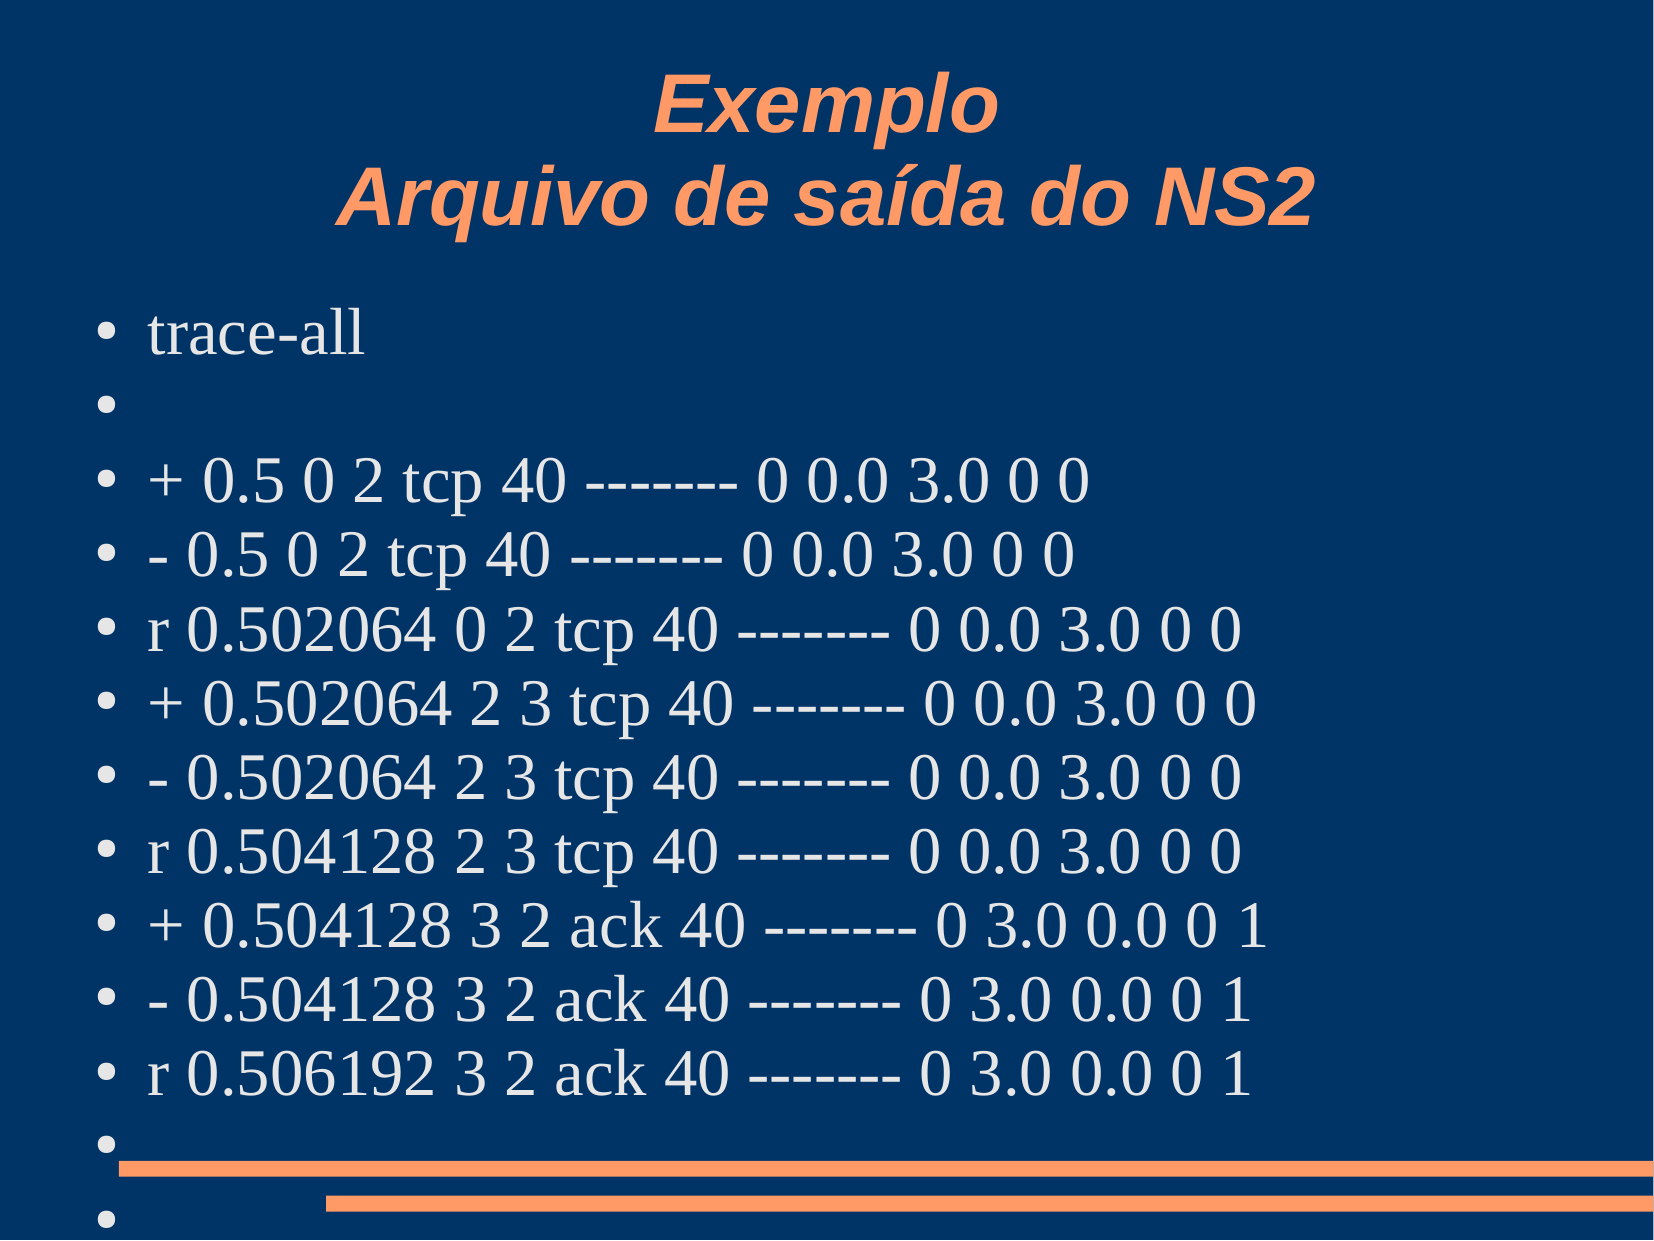

# Exemplo Arquivo de saída do NS2
trace-all
+ 0.5 0 2 tcp 40 ------- 0 0.0 3.0 0 0
- 0.5 0 2 tcp 40 ------- 0 0.0 3.0 0 0
r 0.502064 0 2 tcp 40 ------- 0 0.0 3.0 0 0
+ 0.502064 2 3 tcp 40 ------- 0 0.0 3.0 0 0
- 0.502064 2 3 tcp 40 ------- 0 0.0 3.0 0 0
r 0.504128 2 3 tcp 40 ------- 0 0.0 3.0 0 0
+ 0.504128 3 2 ack 40 ------- 0 3.0 0.0 0 1
- 0.504128 3 2 ack 40 ------- 0 3.0 0.0 0 1
r 0.506192 3 2 ack 40 ------- 0 3.0 0.0 0 1